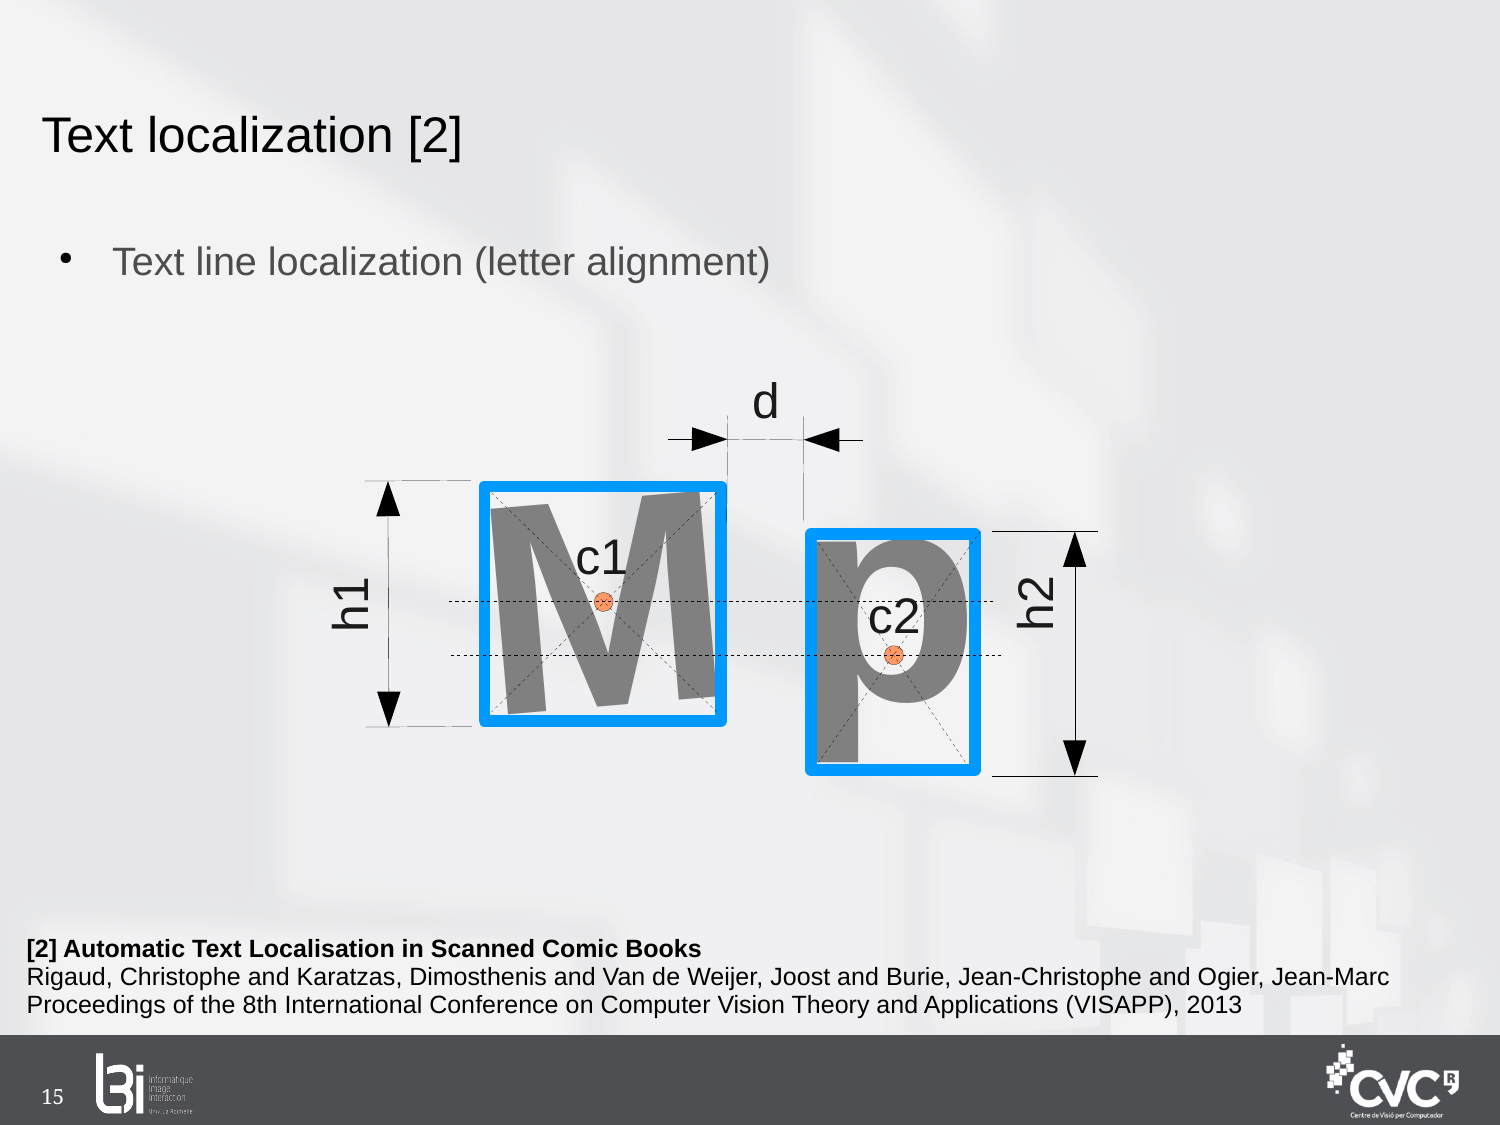

Text localization [2]
# Text line localization (letter alignment)
[2] Automatic Text Localisation in Scanned Comic Books
Rigaud, Christophe and Karatzas, Dimosthenis and Van de Weijer, Joost and Burie, Jean-Christophe and Ogier, Jean-Marc
Proceedings of the 8th International Conference on Computer Vision Theory and Applications (VISAPP), 2013
15
AND